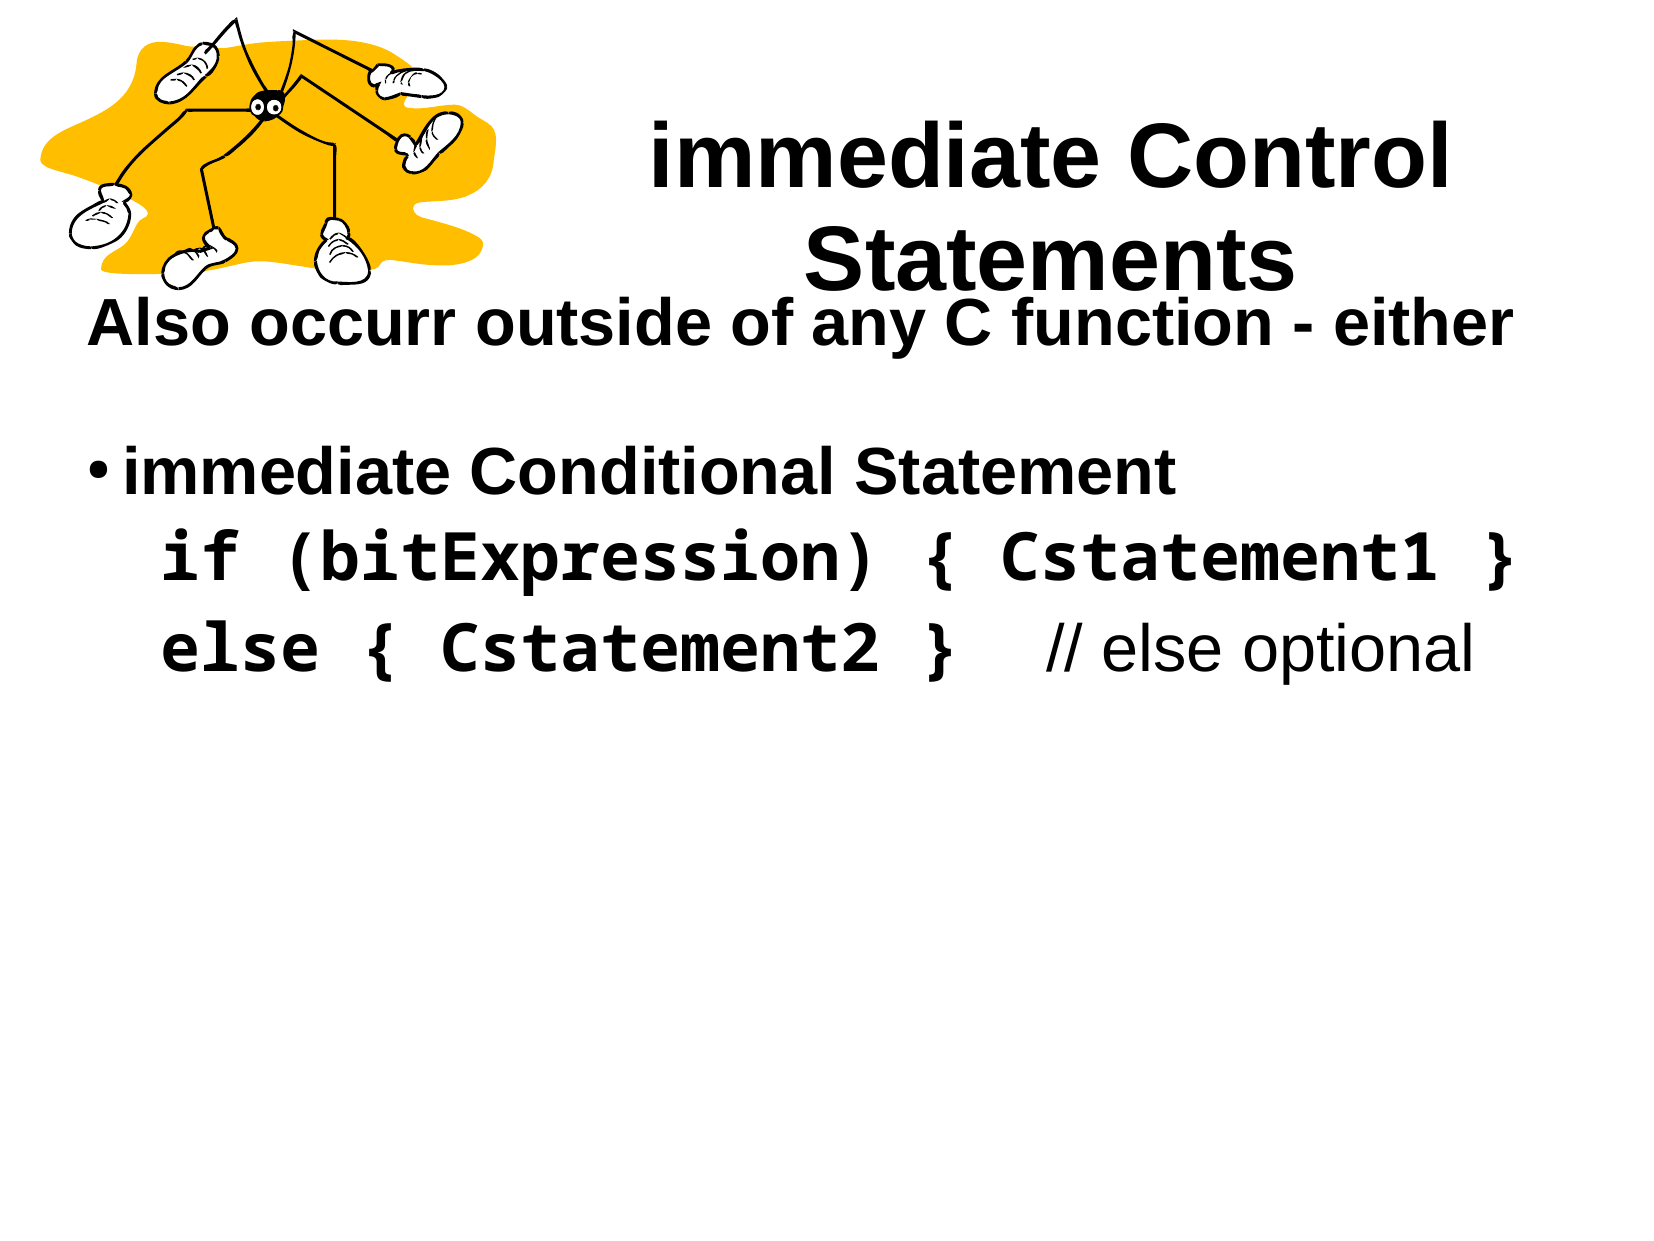

# immediate Control Statements
Also occurr outside of any C function - either
immediate Conditional Statement
	if (bitExpression) { Cstatement1 } 		else { Cstatement2 }		// else optional